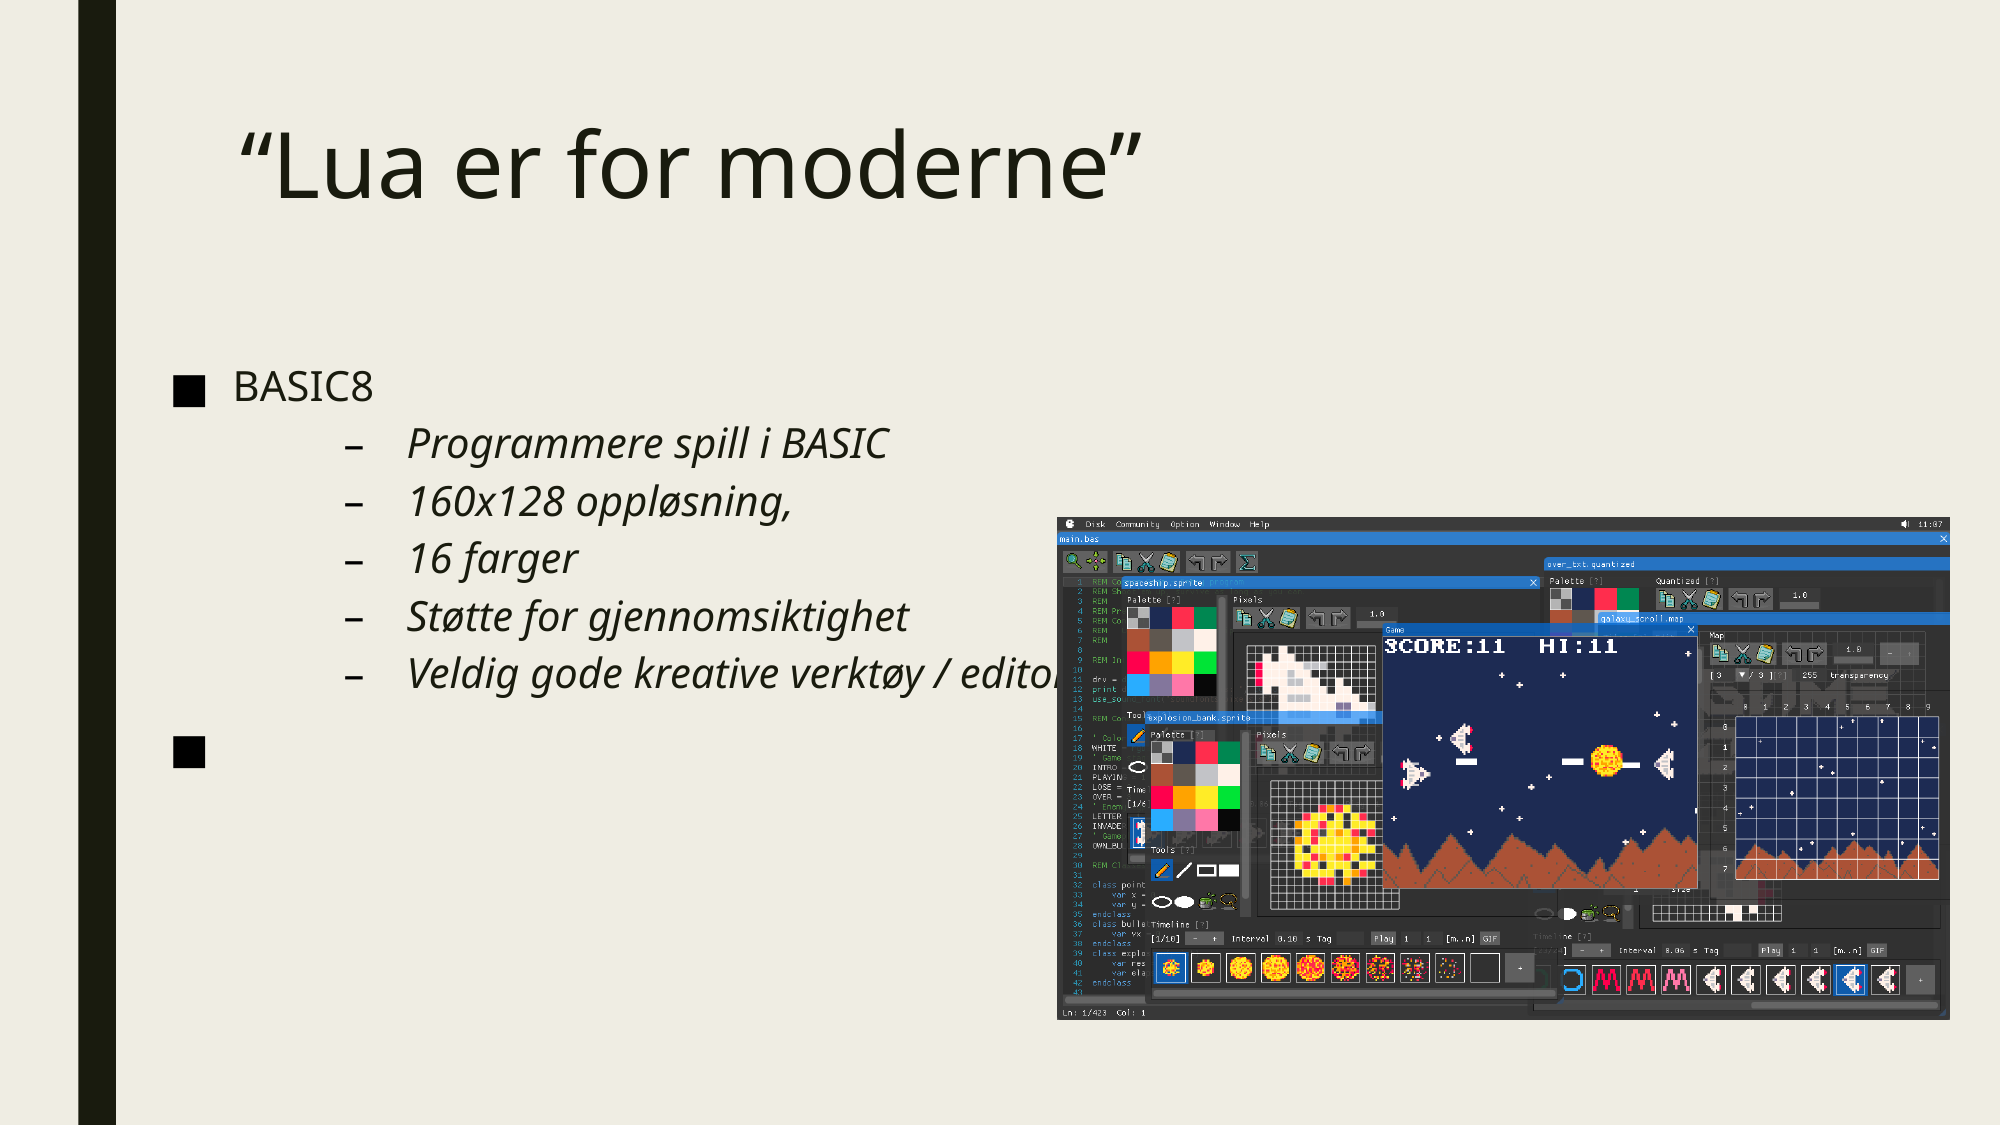

# “Lua er for moderne”
BASIC8
Programmere spill i BASIC
160x128 oppløsning,
16 farger
Støtte for gjennomsiktighet
Veldig gode kreative verktøy / editorer